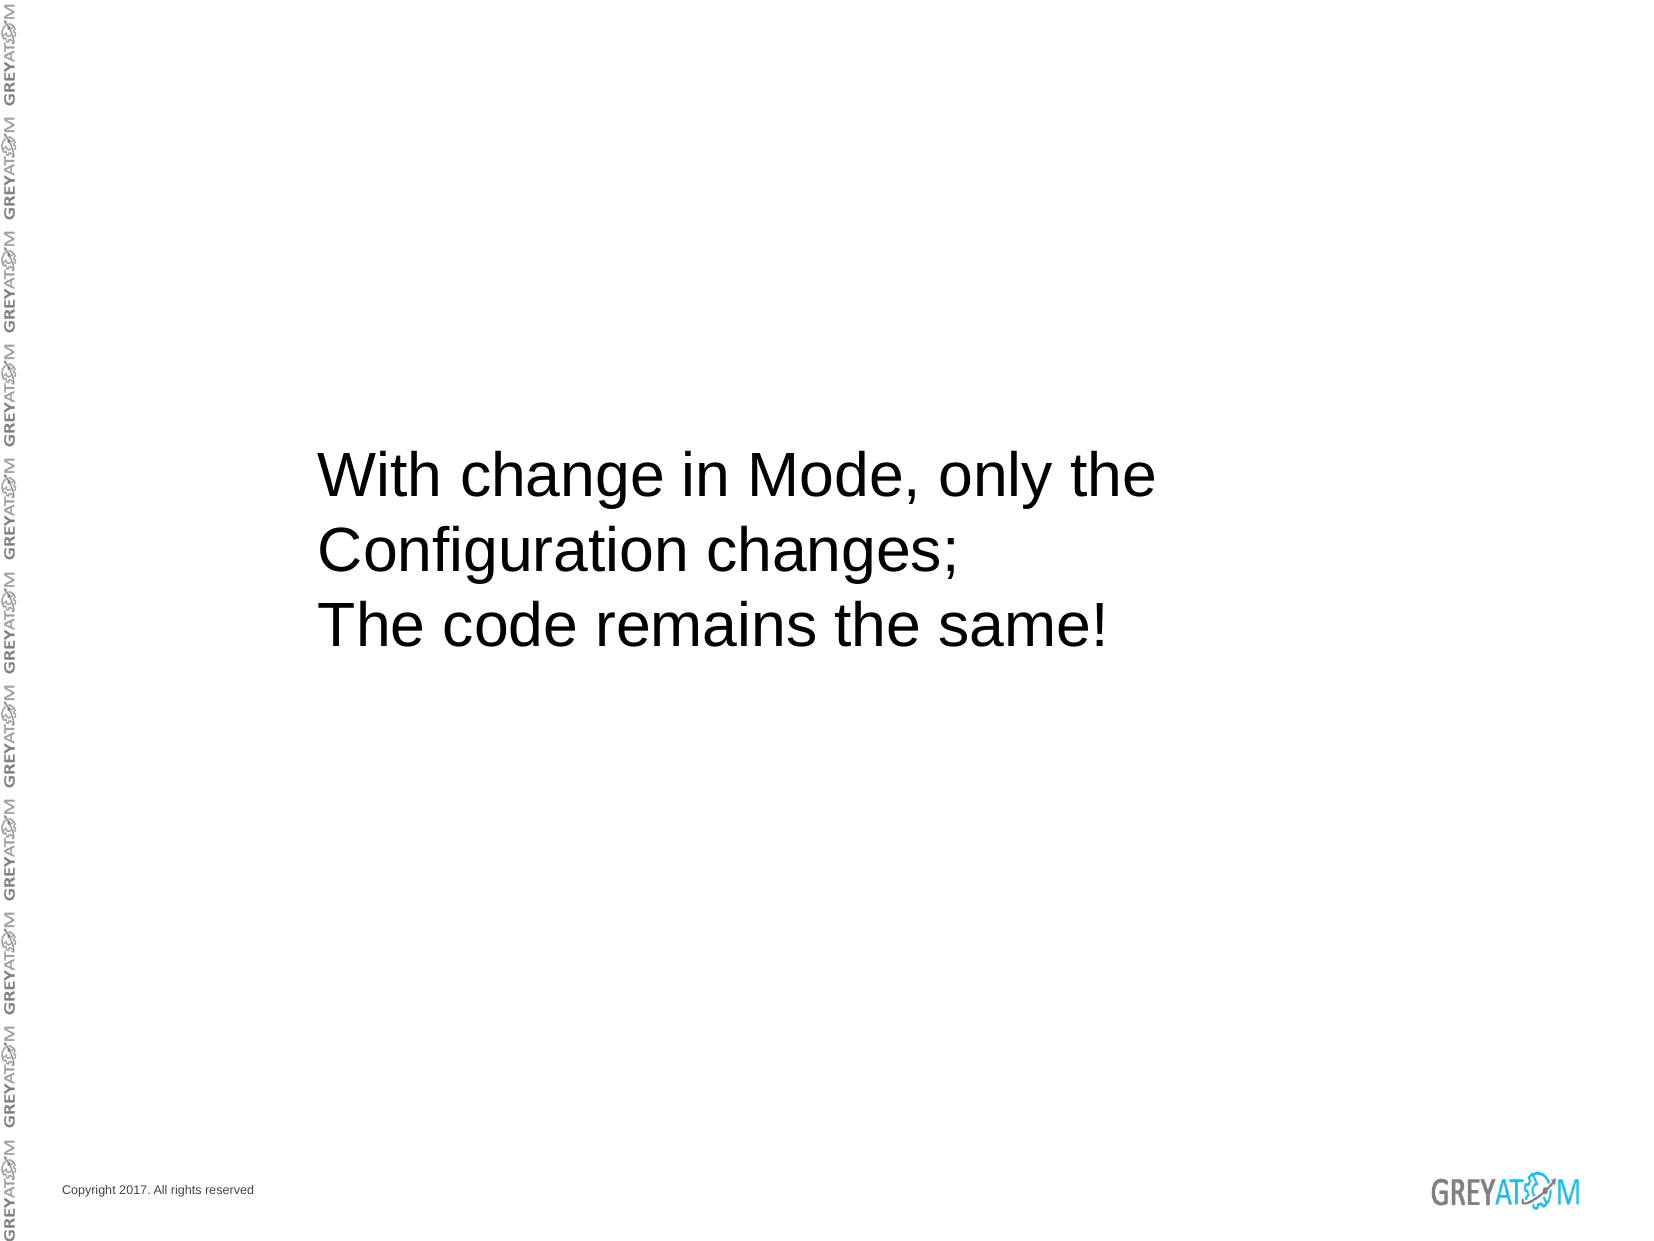

With change in Mode, only the Configuration changes;
The code remains the same!